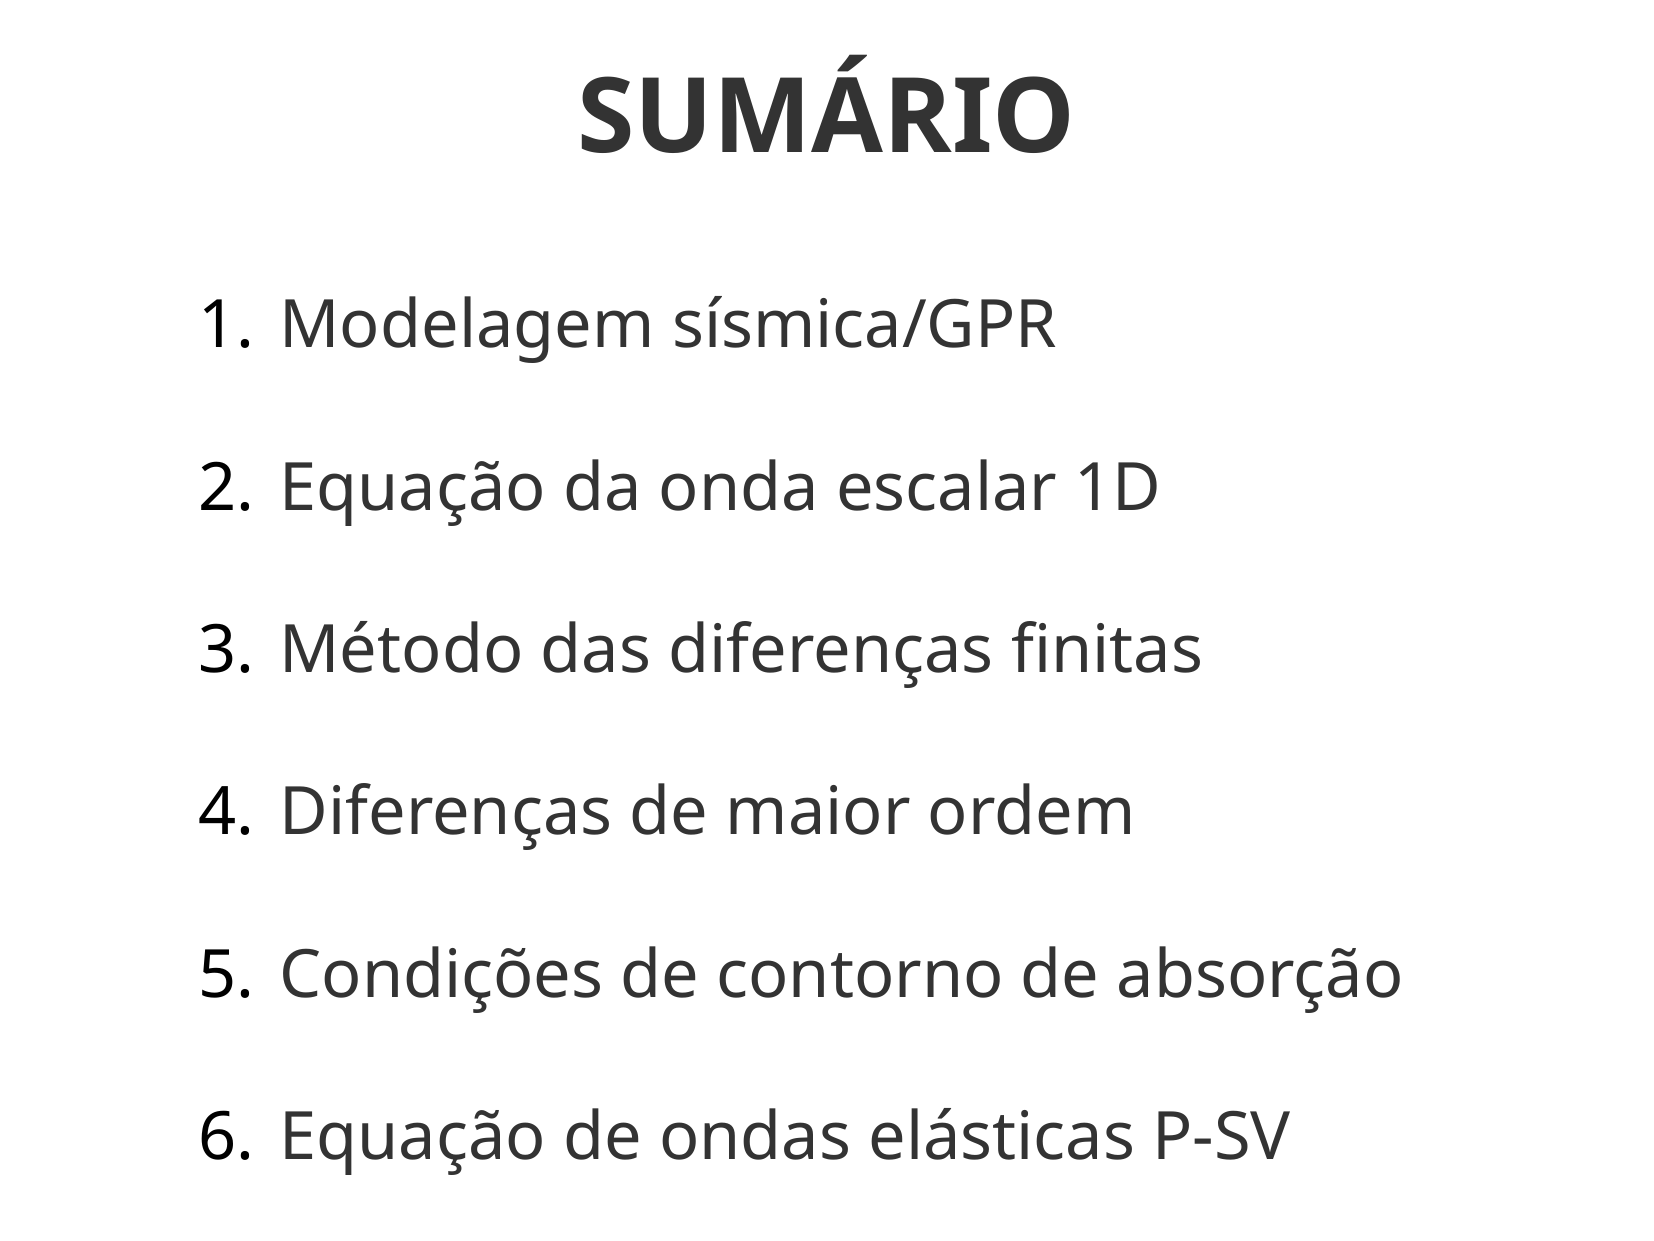

# SUMÁRIO
Modelagem sísmica/GPR
Equação da onda escalar 1D
Método das diferenças finitas
Diferenças de maior ordem
Condições de contorno de absorção
Equação de ondas elásticas P-SV